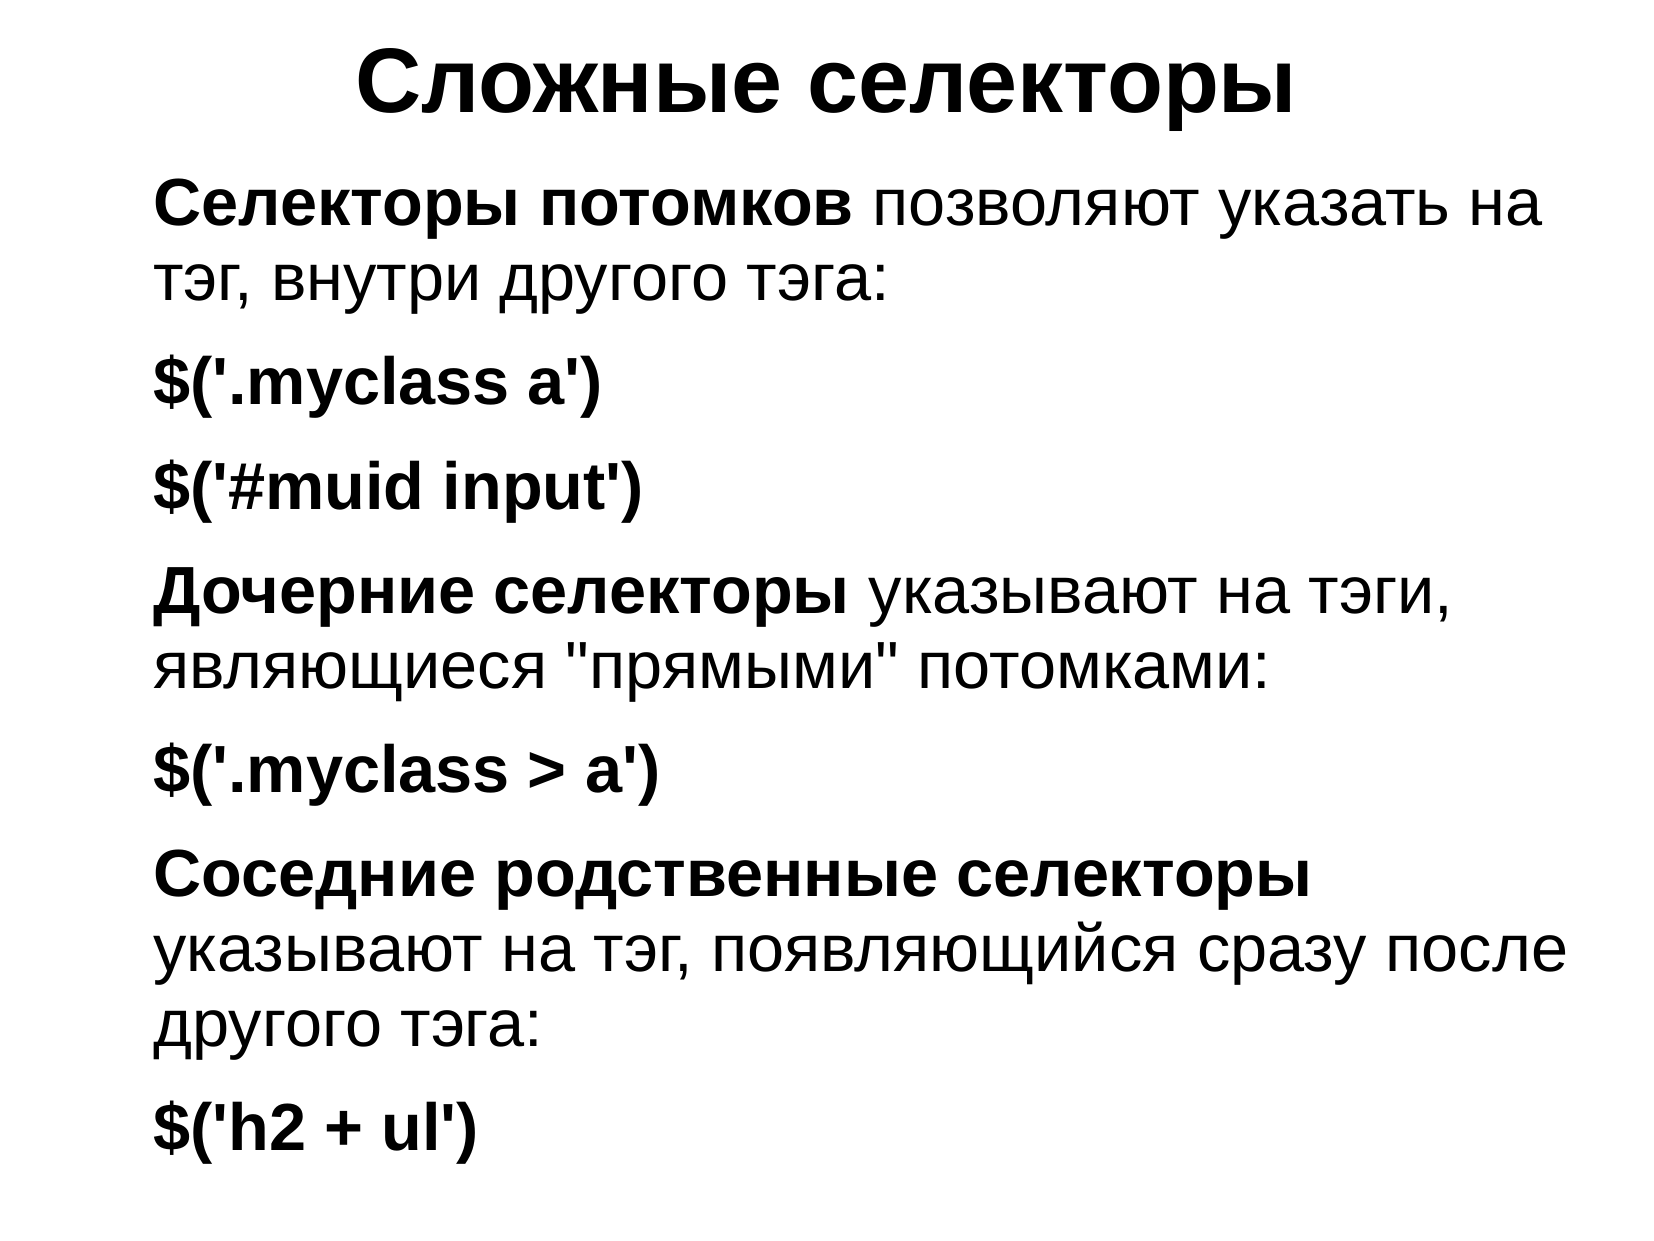

# Сложные селекторы
Селекторы потомков позволяют указать на тэг, внутри другого тэга:
$('.myclass a')
$('#muid input')
Дочерние селекторы указывают на тэги, являющиеся "прямыми" потомками:
$('.myclass > a')
Соседние родственные селекторы указывают на тэг, появляющийся сразу после другого тэга:
$('h2 + ul')